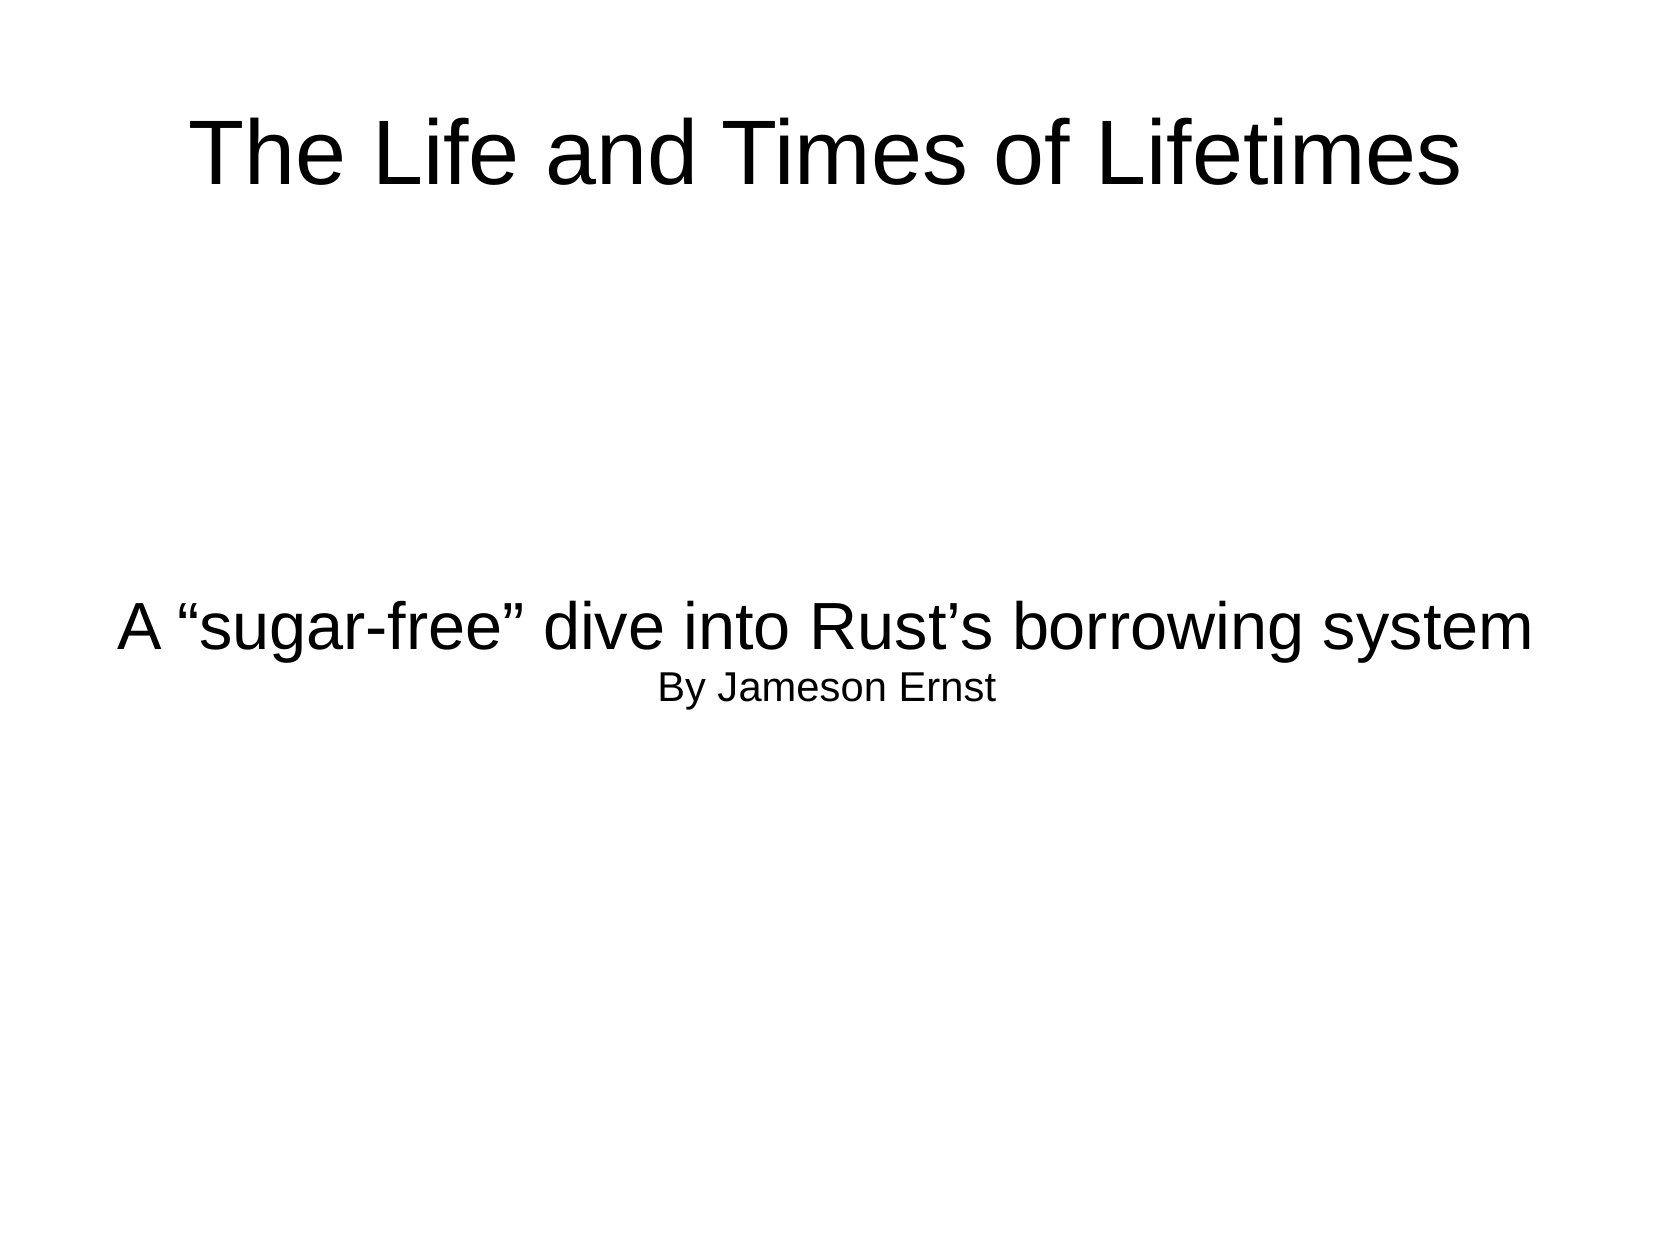

# The Life and Times of Lifetimes
A “sugar-free” dive into Rust’s borrowing system
By Jameson Ernst